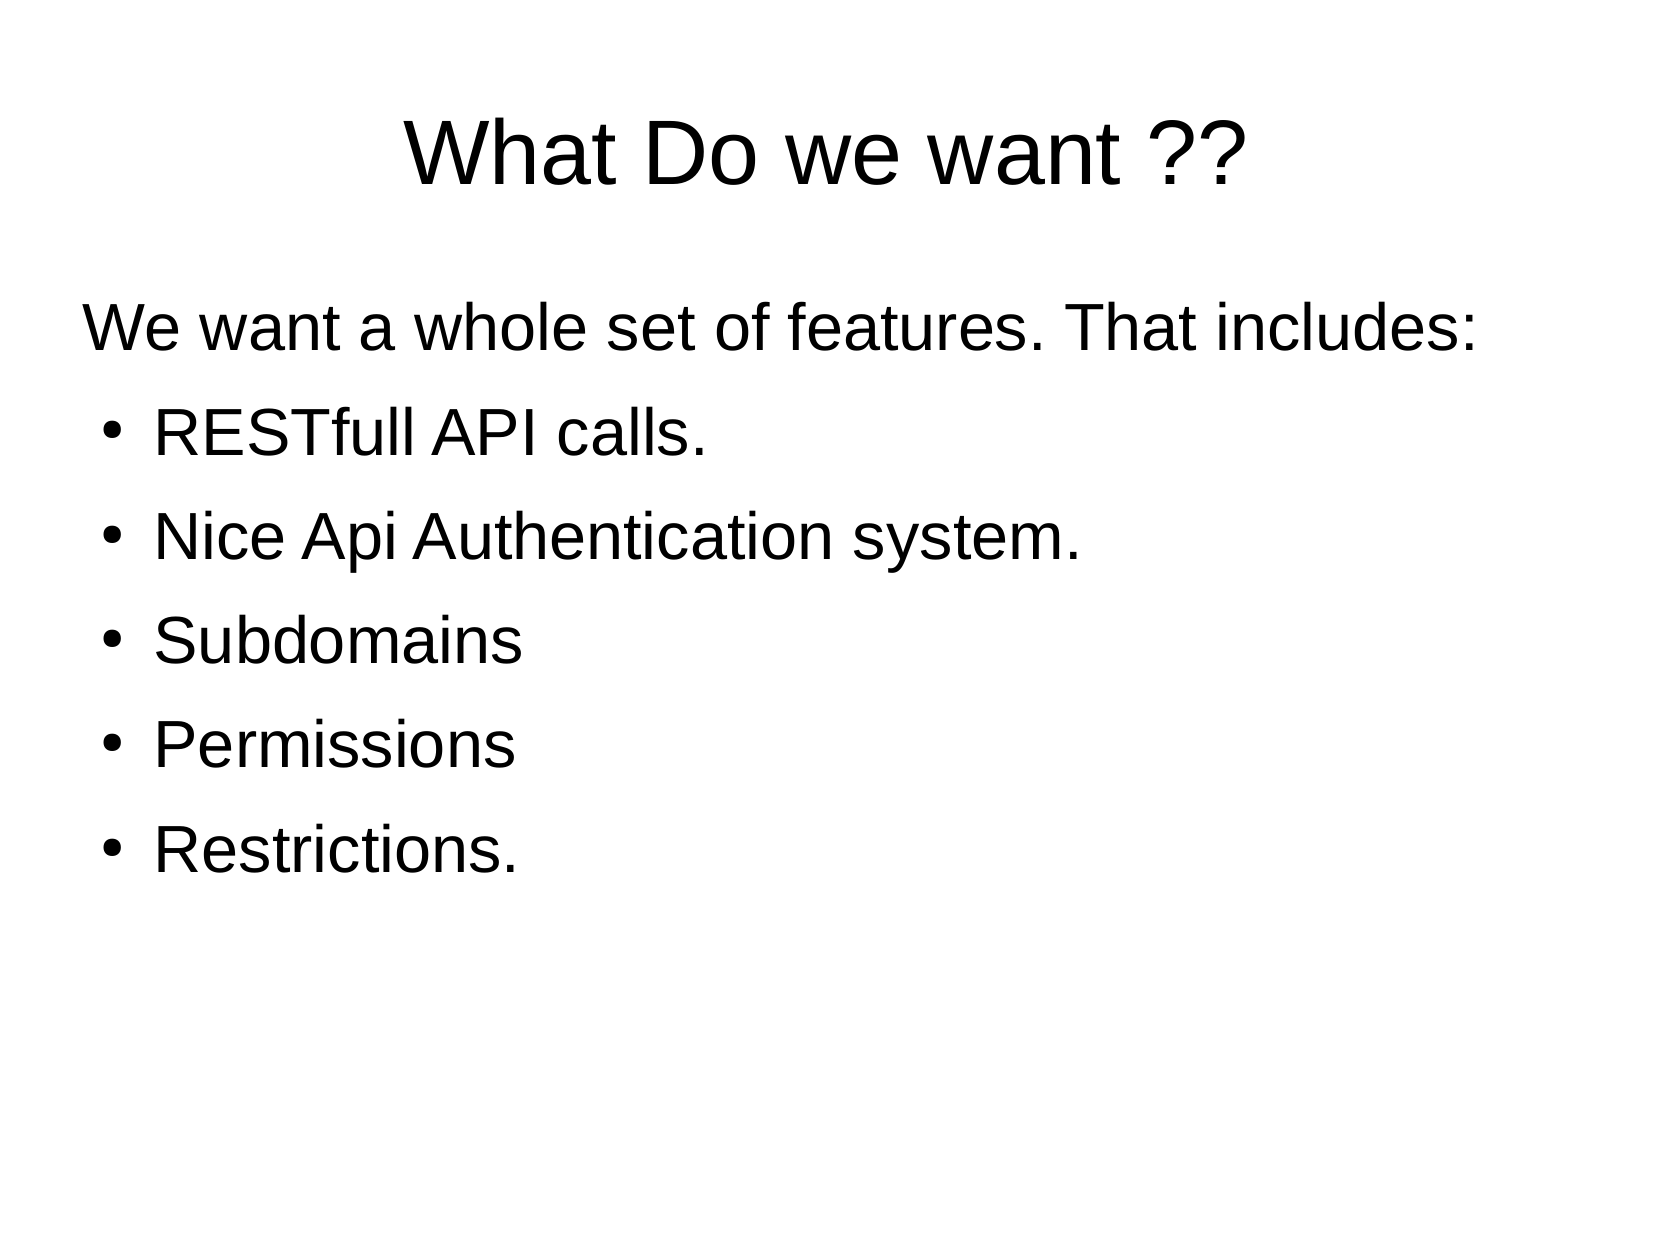

# What Do we want ??
We want a whole set of features. That includes:
RESTfull API calls.
Nice Api Authentication system.
Subdomains
Permissions
Restrictions.